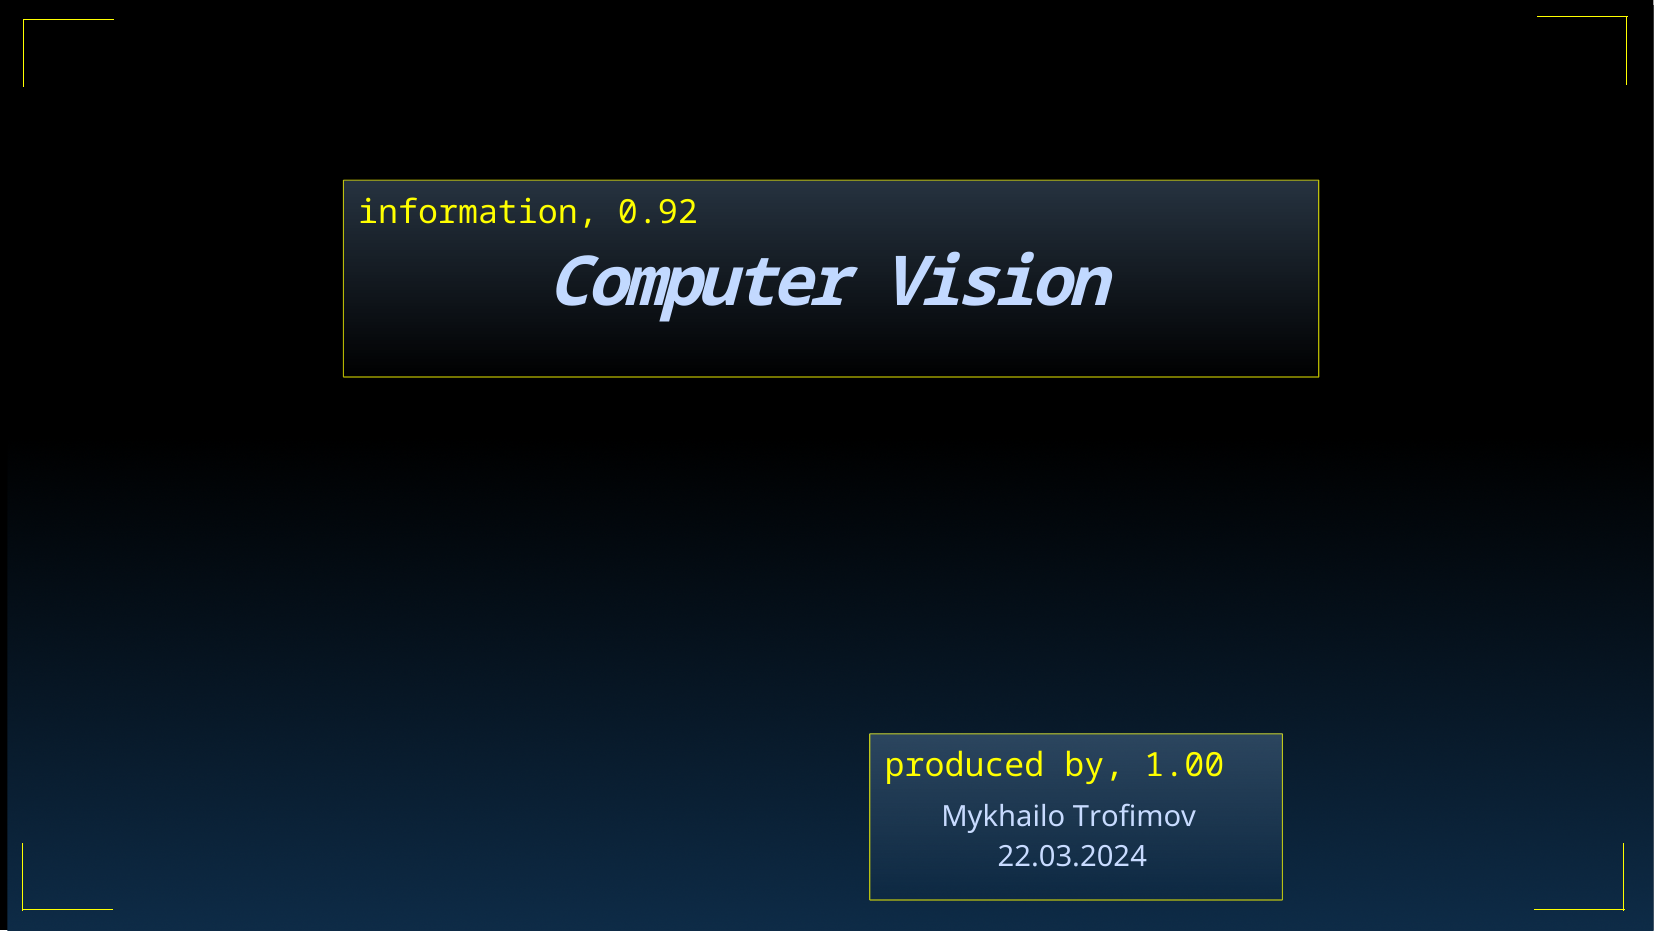

information, 0.92
# Computer Vision
produced by, 1.00
Mykhailo Trofimov
22.03.2024